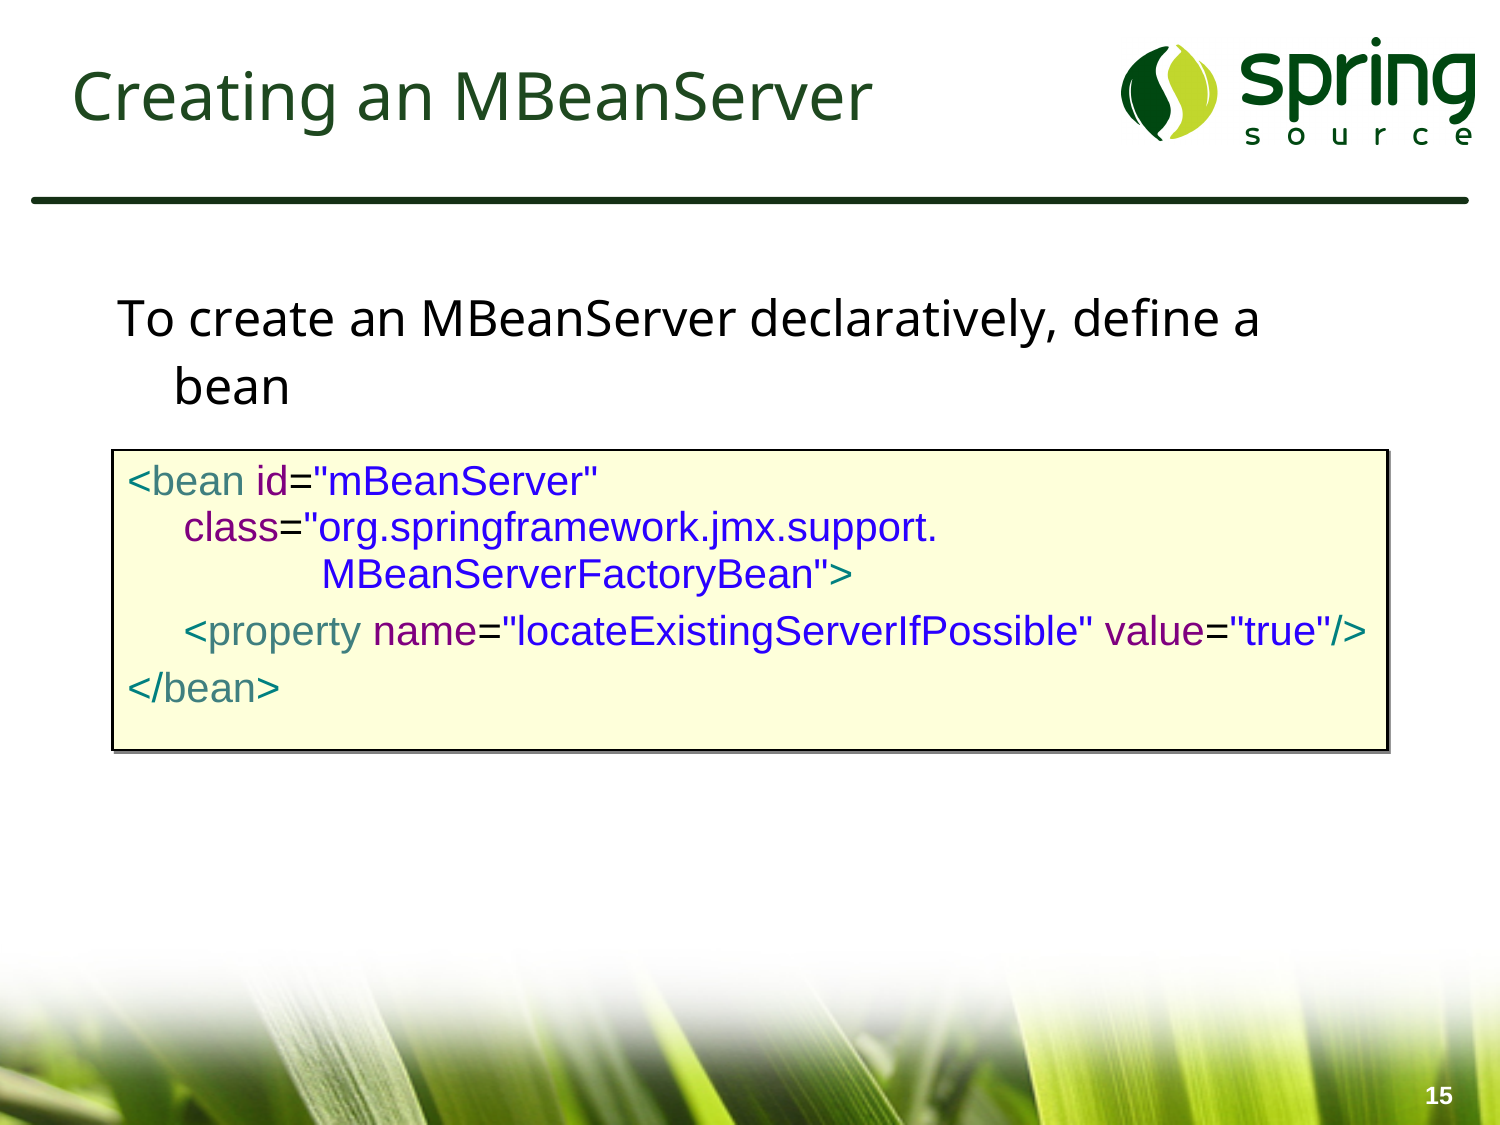

# Creating an MBeanServer
To create an MBeanServer declaratively, define a bean
<bean id="mBeanServer"
class="org.springframework.jmx.support.
 MBeanServerFactoryBean">
	<property name="locateExistingServerIfPossible" value="true"/>
</bean>